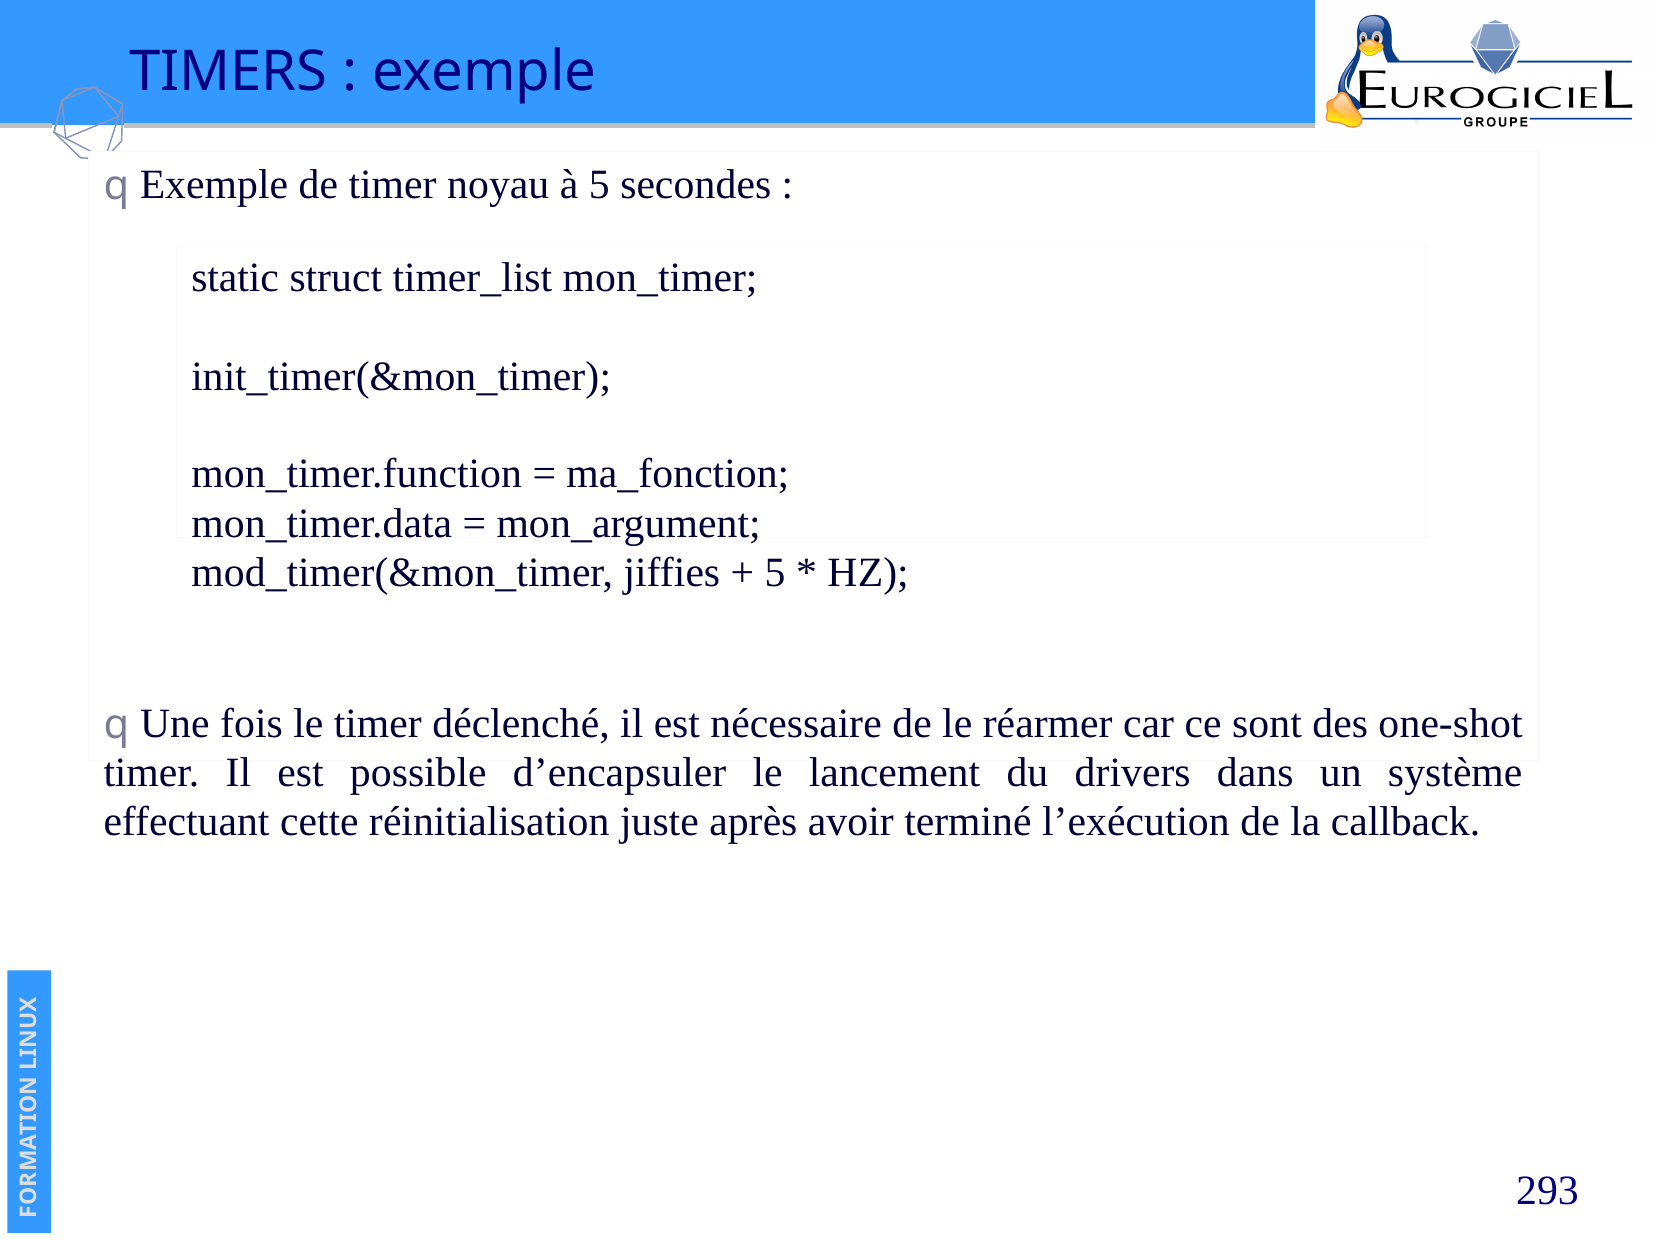

# TIMERS : exemple
 Exemple de timer noyau à 5 secondes :
 Une fois le timer déclenché, il est nécessaire de le réarmer car ce sont des one-shot timer. Il est possible d’encapsuler le lancement du drivers dans un système effectuant cette réinitialisation juste après avoir terminé l’exécution de la callback.
static struct timer_list mon_timer;
init_timer(&mon_timer);
mon_timer.function = ma_fonction;
mon_timer.data = mon_argument;
mod_timer(&mon_timer, jiffies + 5 * HZ);